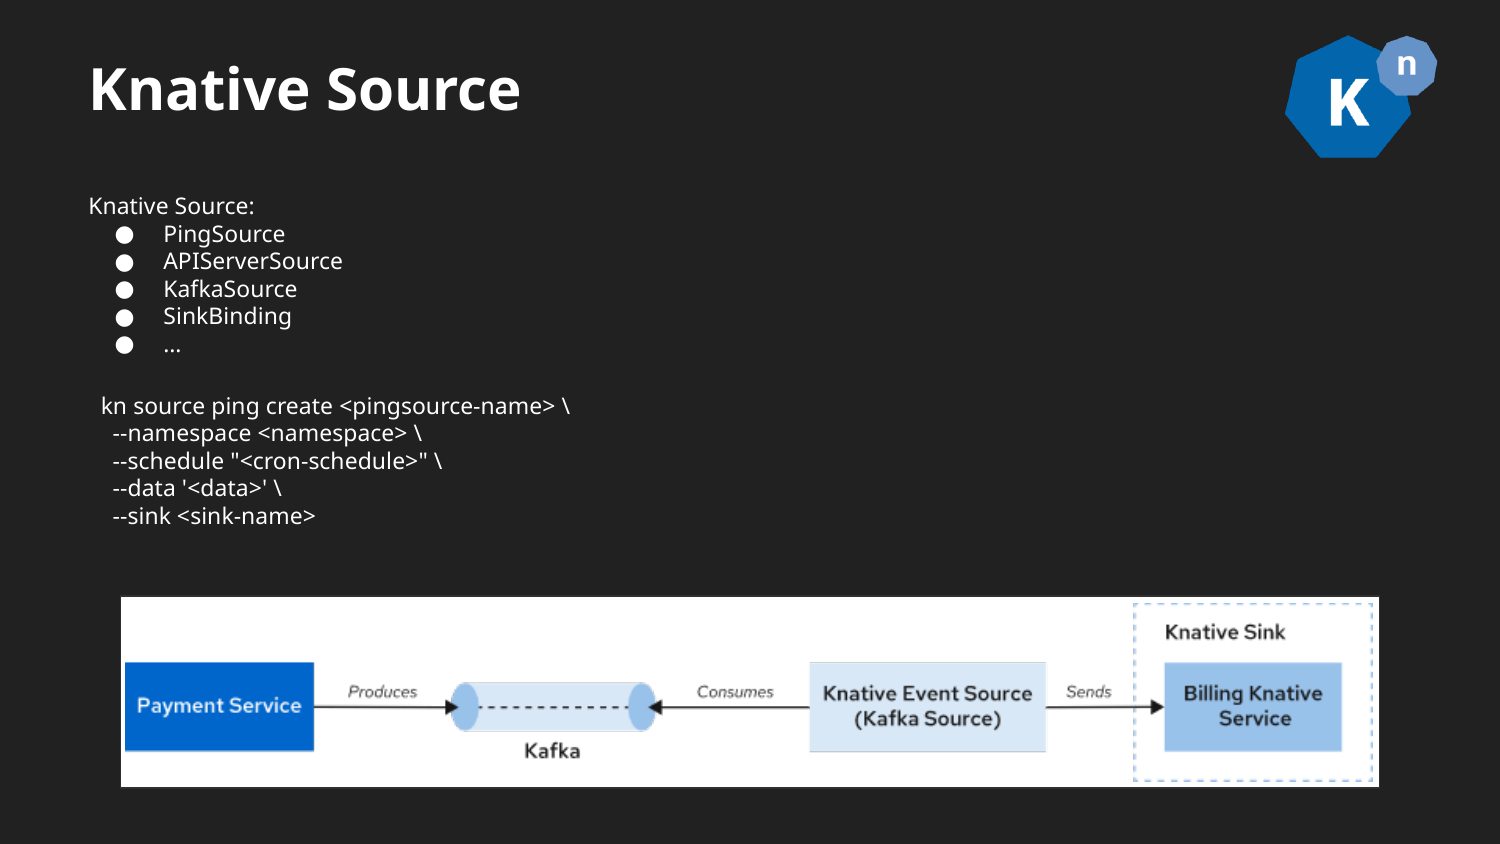

Knative Source
Knative Source:
PingSource
APIServerSource
KafkaSource
SinkBinding
…
kn source ping create <pingsource-name> \
 --namespace <namespace> \
 --schedule "<cron-schedule>" \
 --data '<data>' \
 --sink <sink-name>